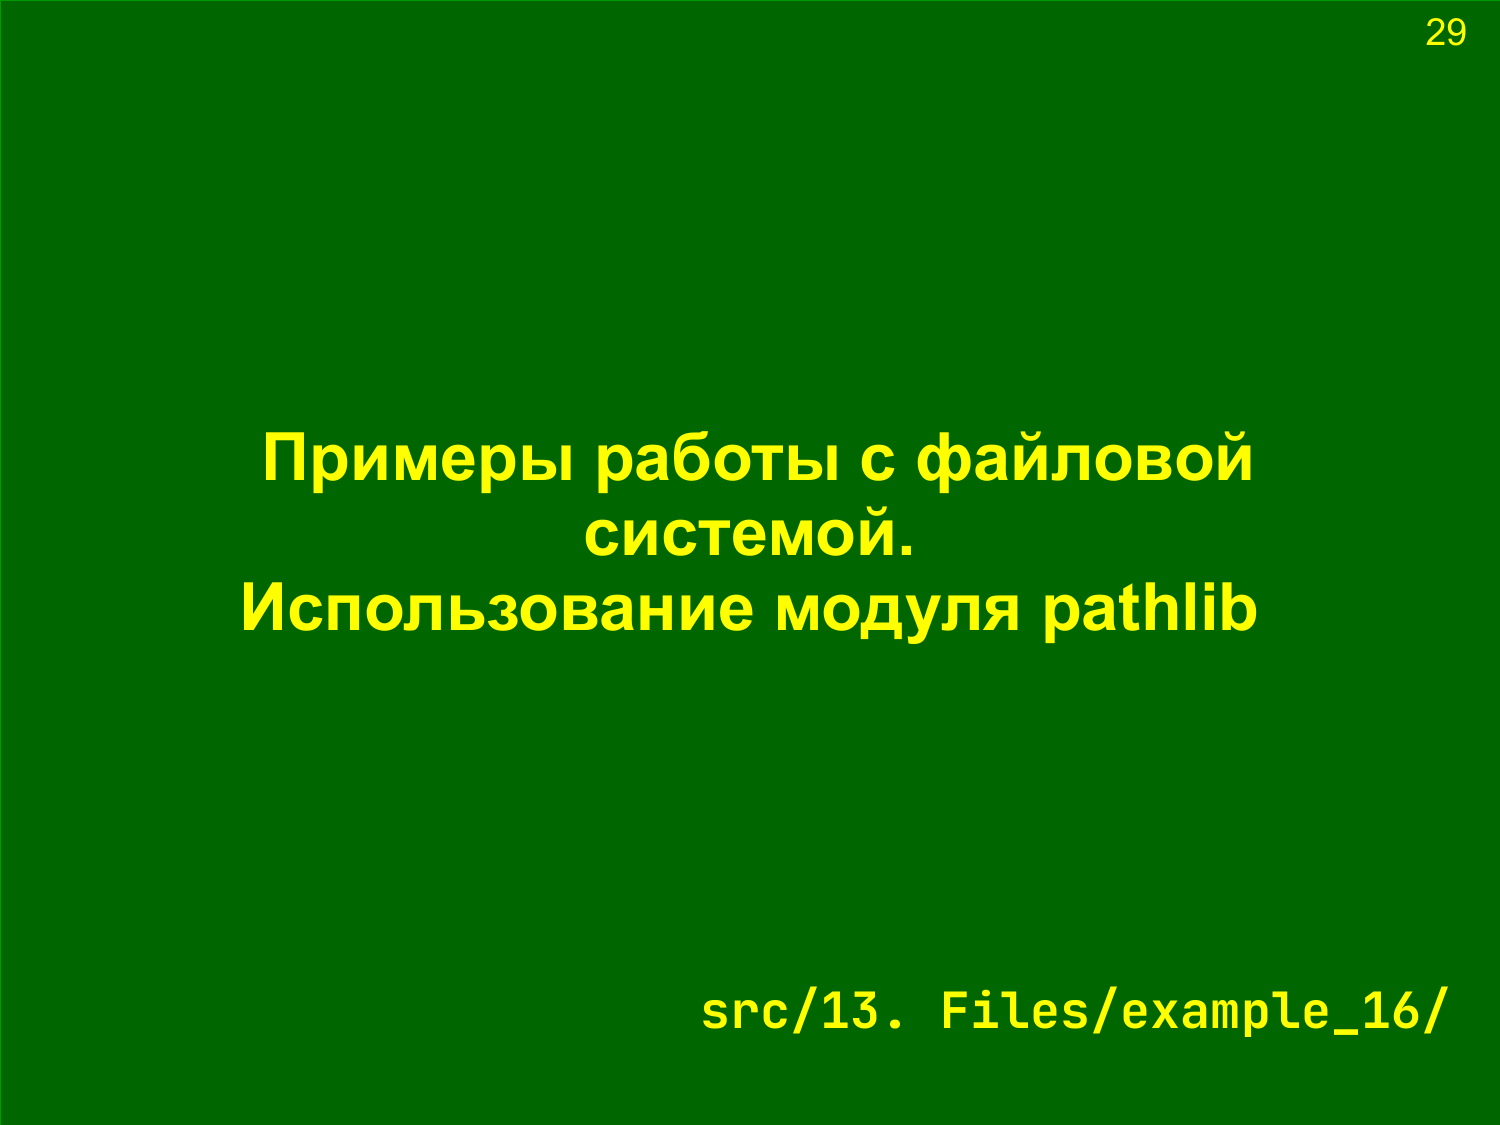

# Примеры работы с файловой системой. Использование модуля pathlib
src/13. Files/example_16/